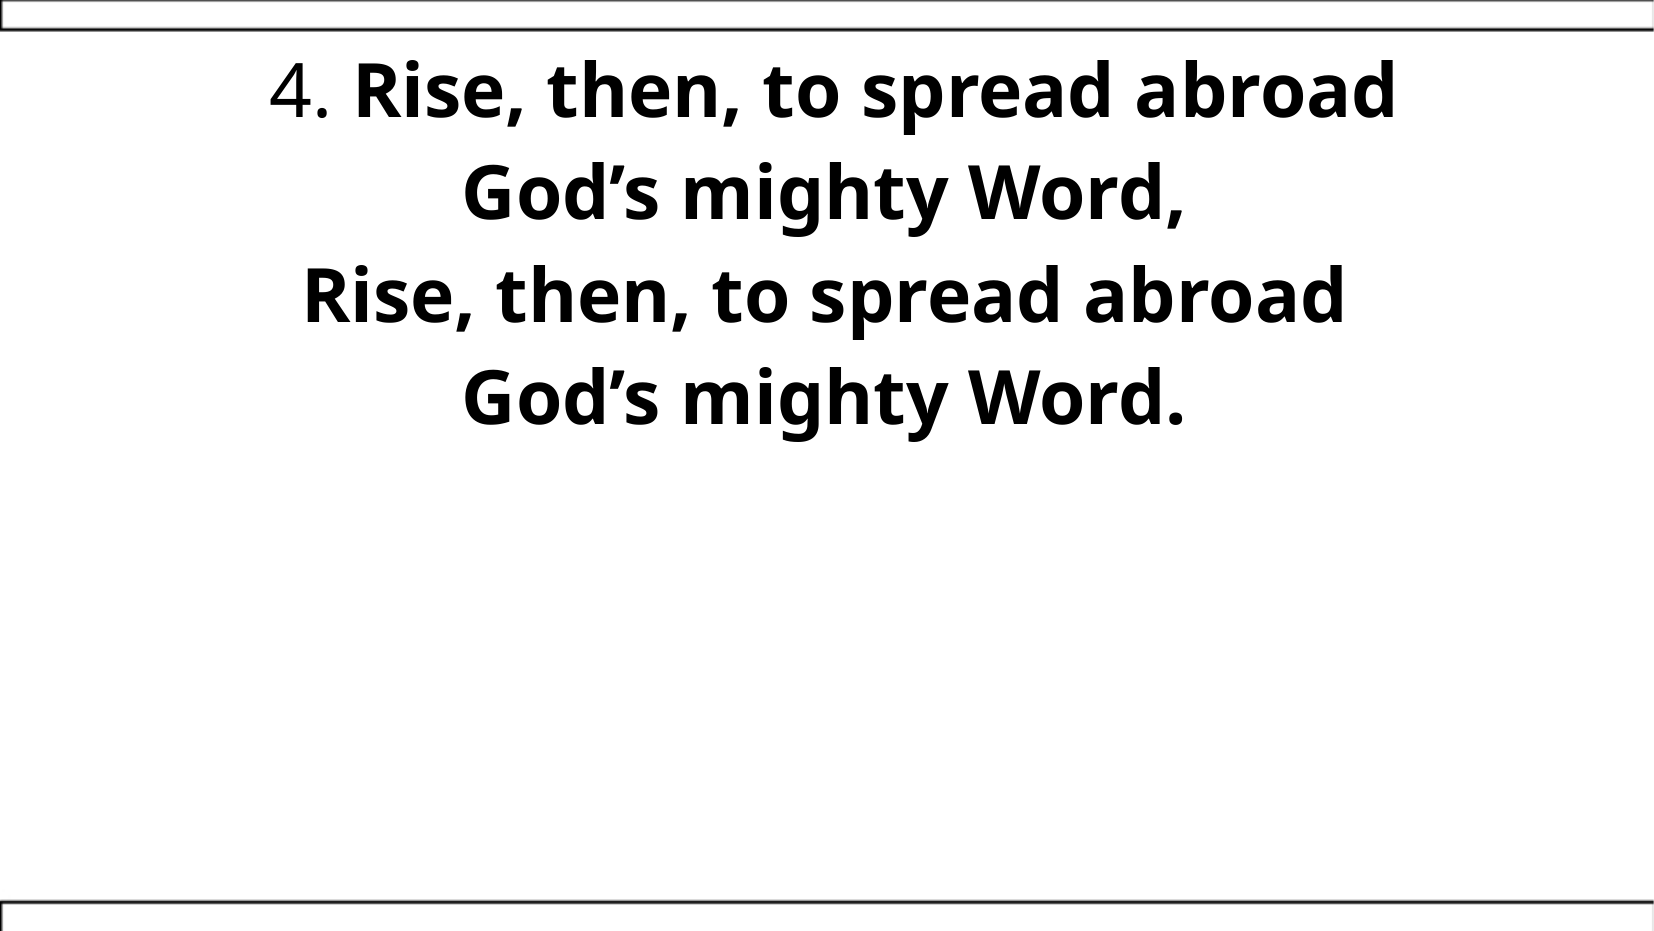

4. Rise, then, to spread abroad
God’s mighty Word,
Rise, then, to spread abroad
God’s mighty Word.